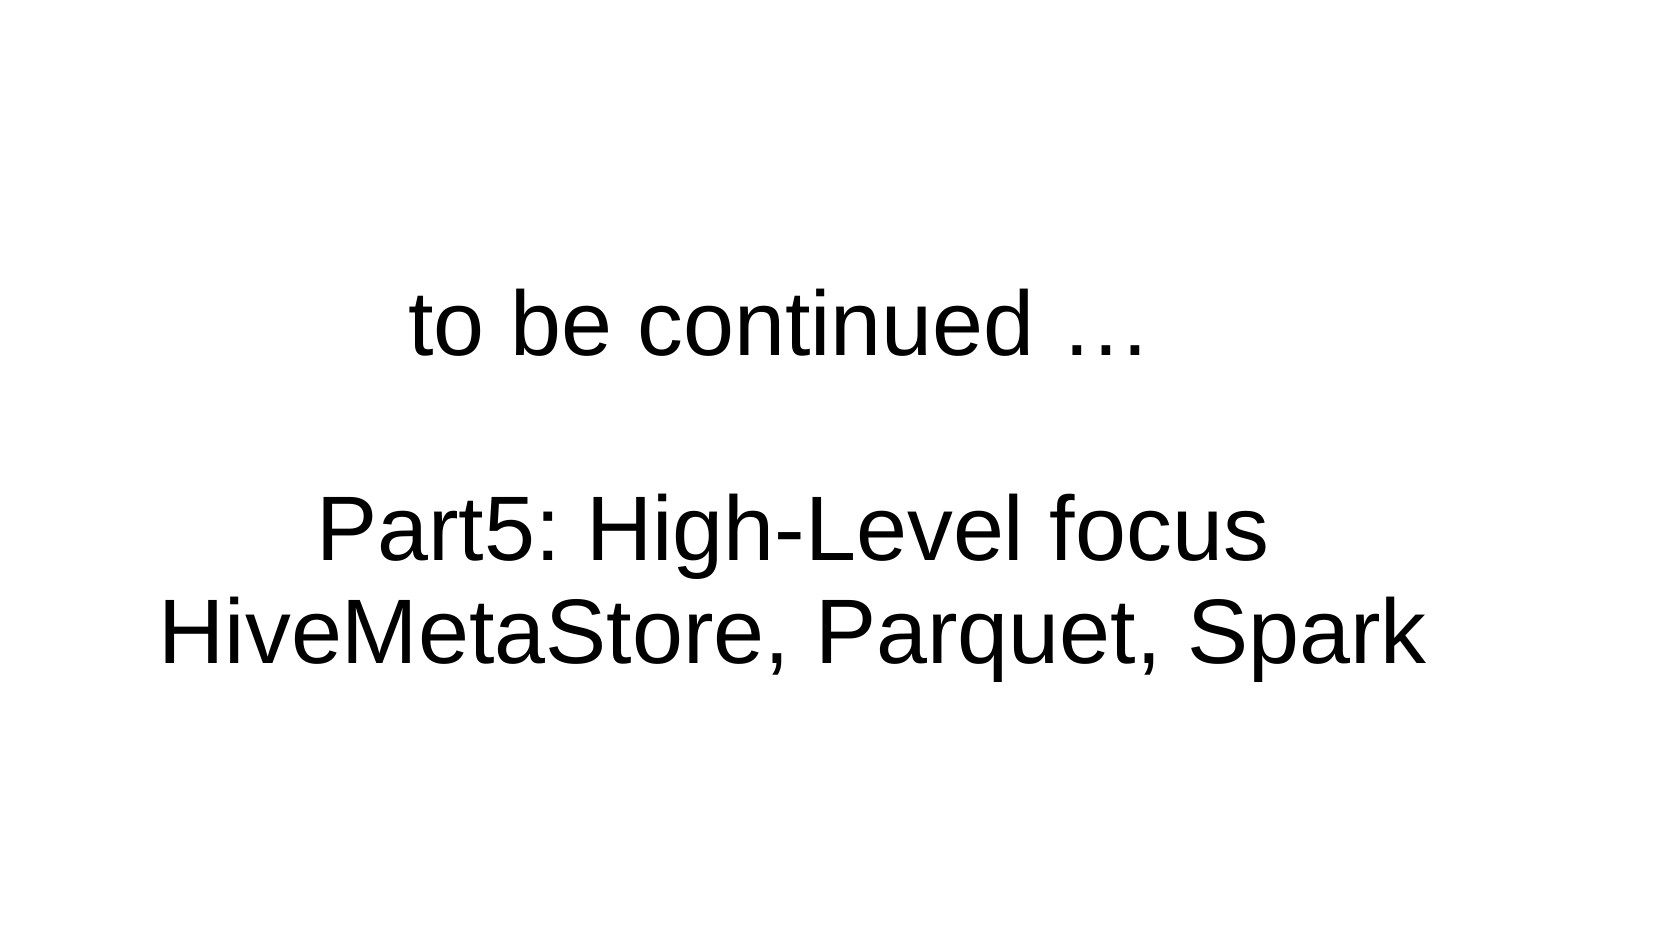

# to be continued … Part5: High-Level focus HiveMetaStore, Parquet, Spark